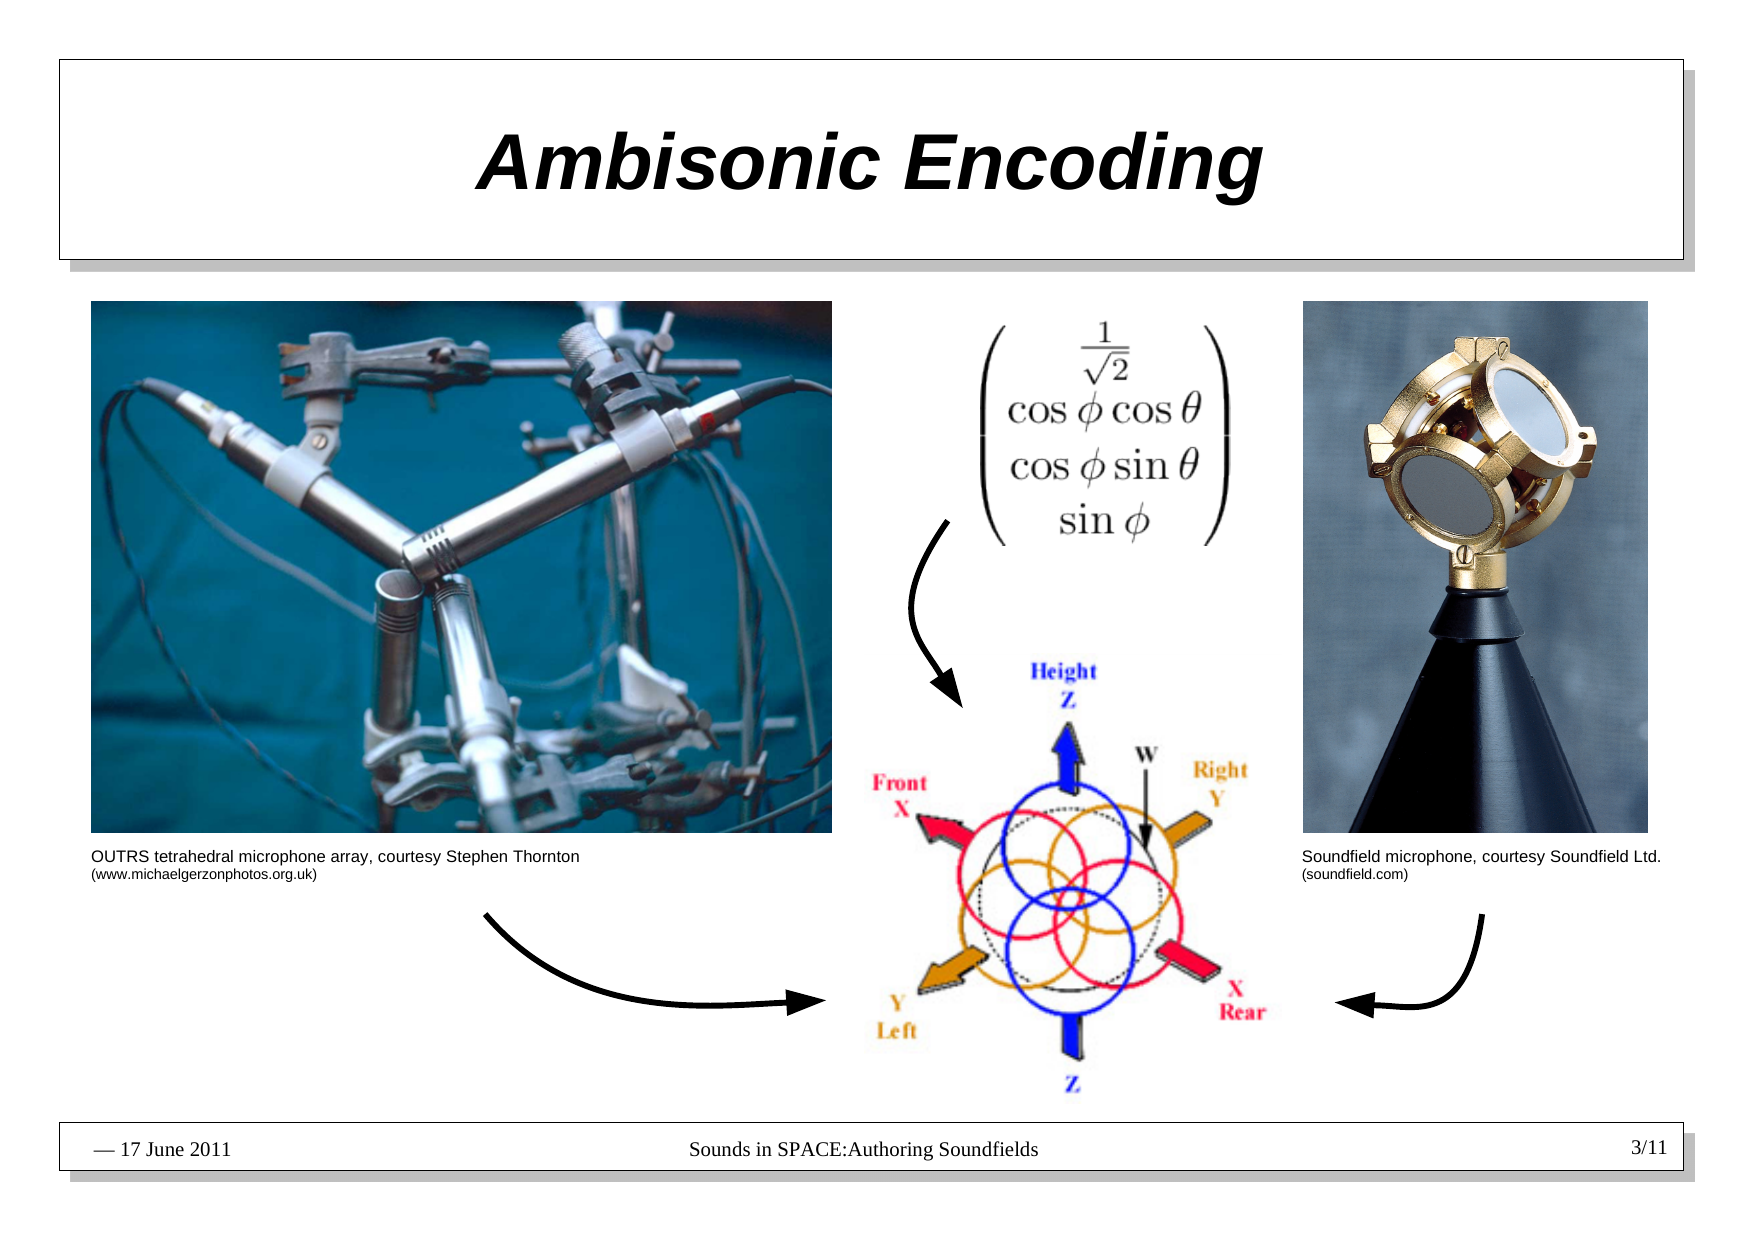

# Ambisonic Encoding
OUTRS tetrahedral microphone array, courtesy Stephen Thornton
(www.michaelgerzonphotos.org.uk)
Soundfield microphone, courtesy Soundfield Ltd.
(soundfield.com)